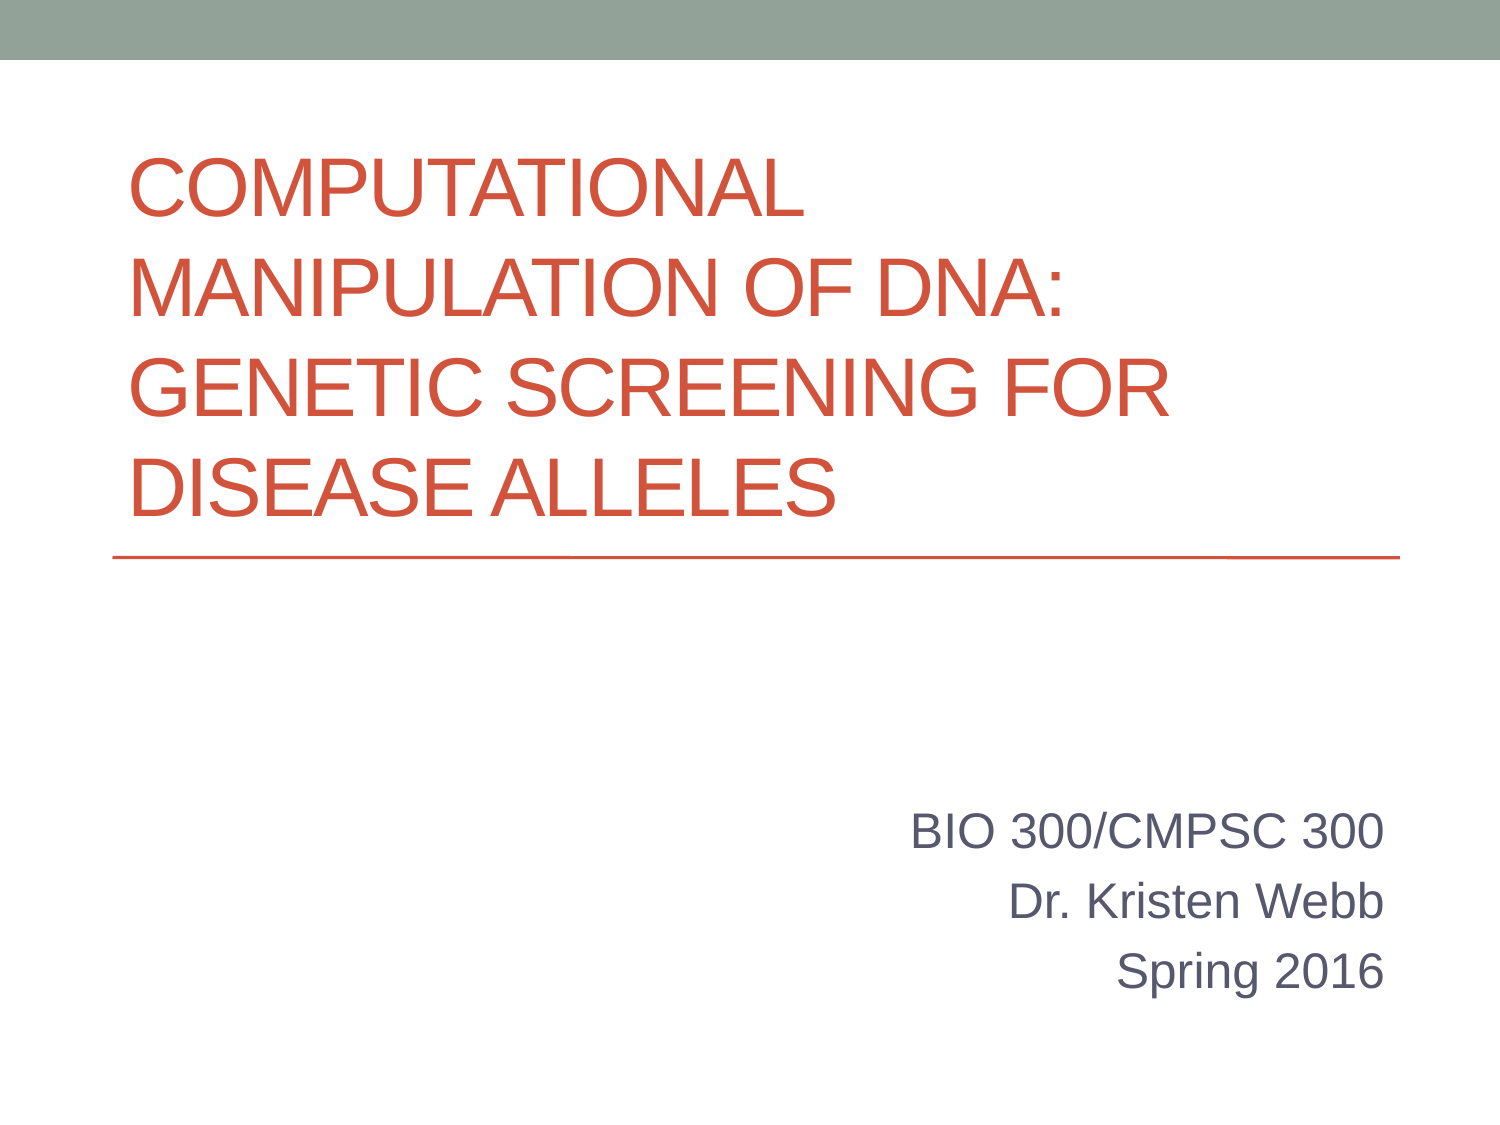

# Computational Manipulation of DNA: Genetic Screening for Disease Alleles
BIO 300/CMPSC 300
Dr. Kristen Webb
Spring 2016